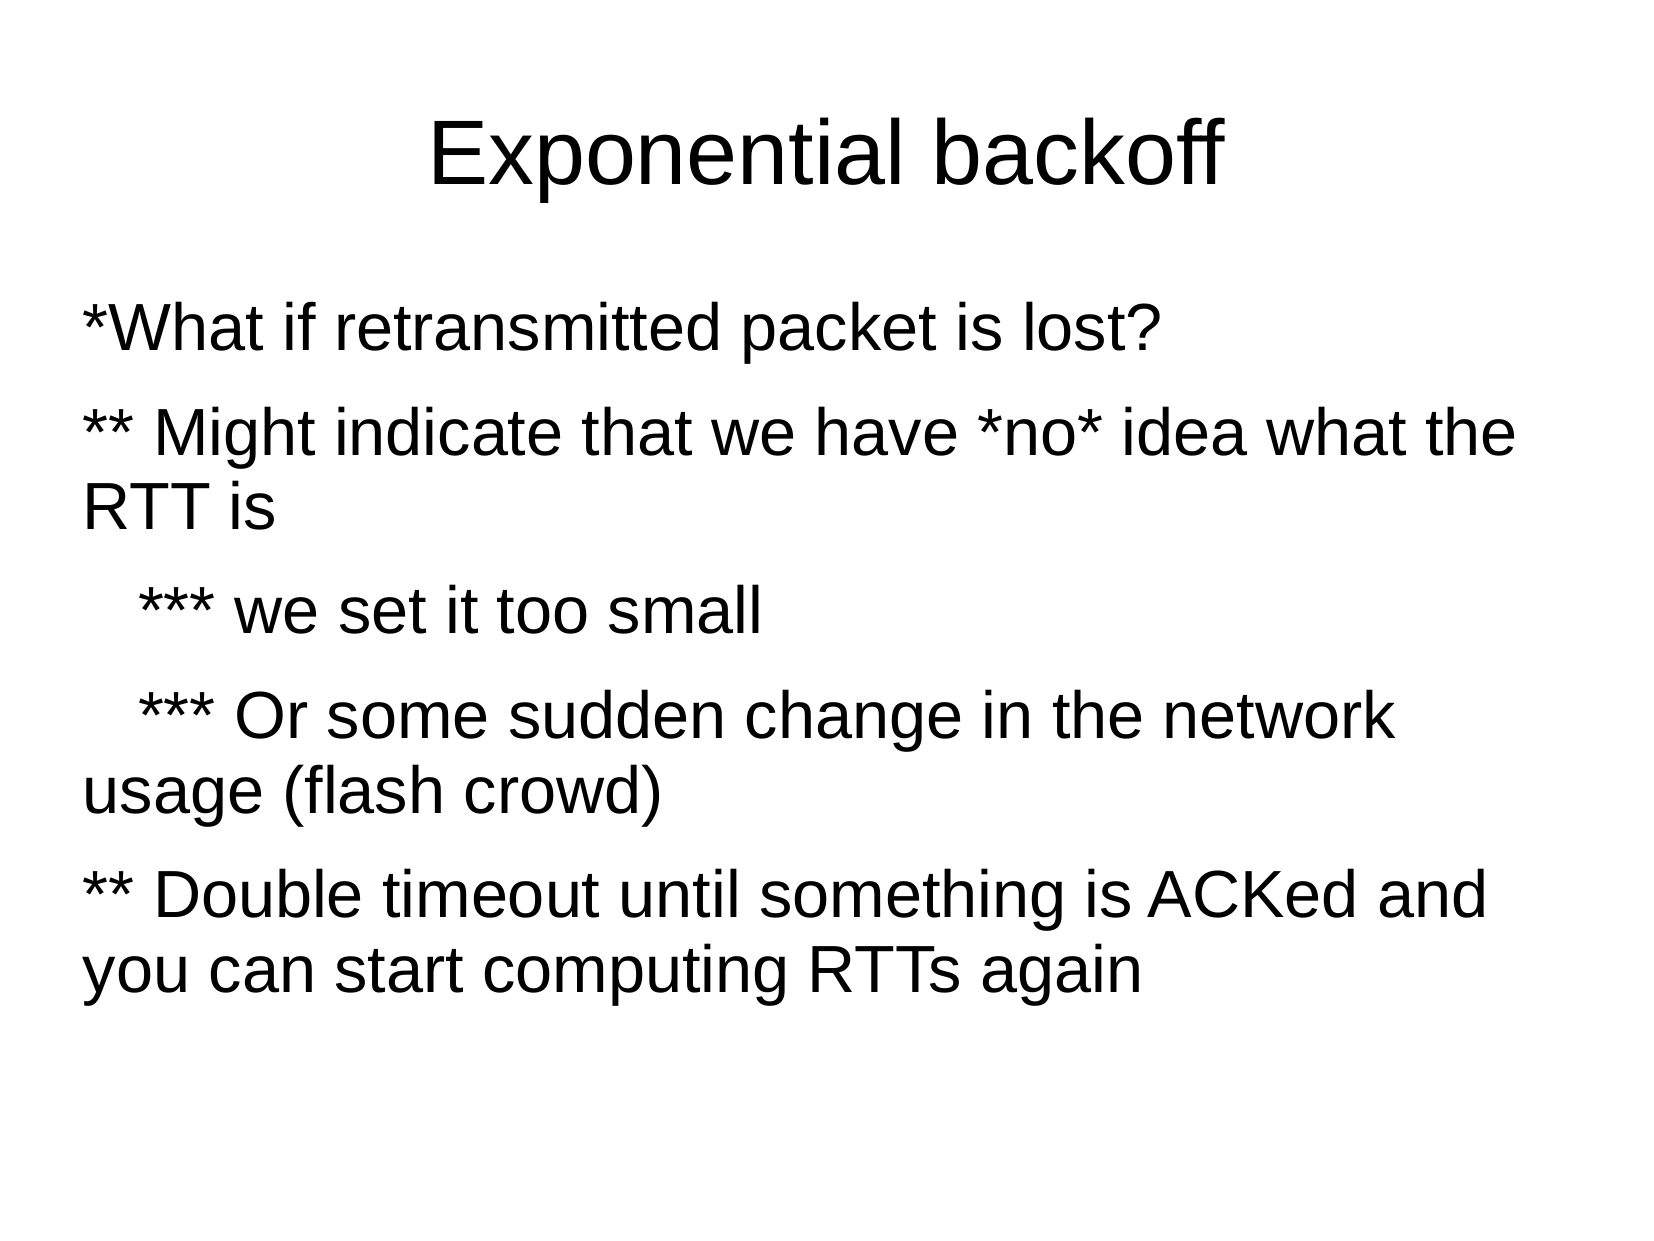

# Exponential backoff
*What if retransmitted packet is lost?
** Might indicate that we have *no* idea what the RTT is
 *** we set it too small
 *** Or some sudden change in the network usage (flash crowd)
** Double timeout until something is ACKed and you can start computing RTTs again